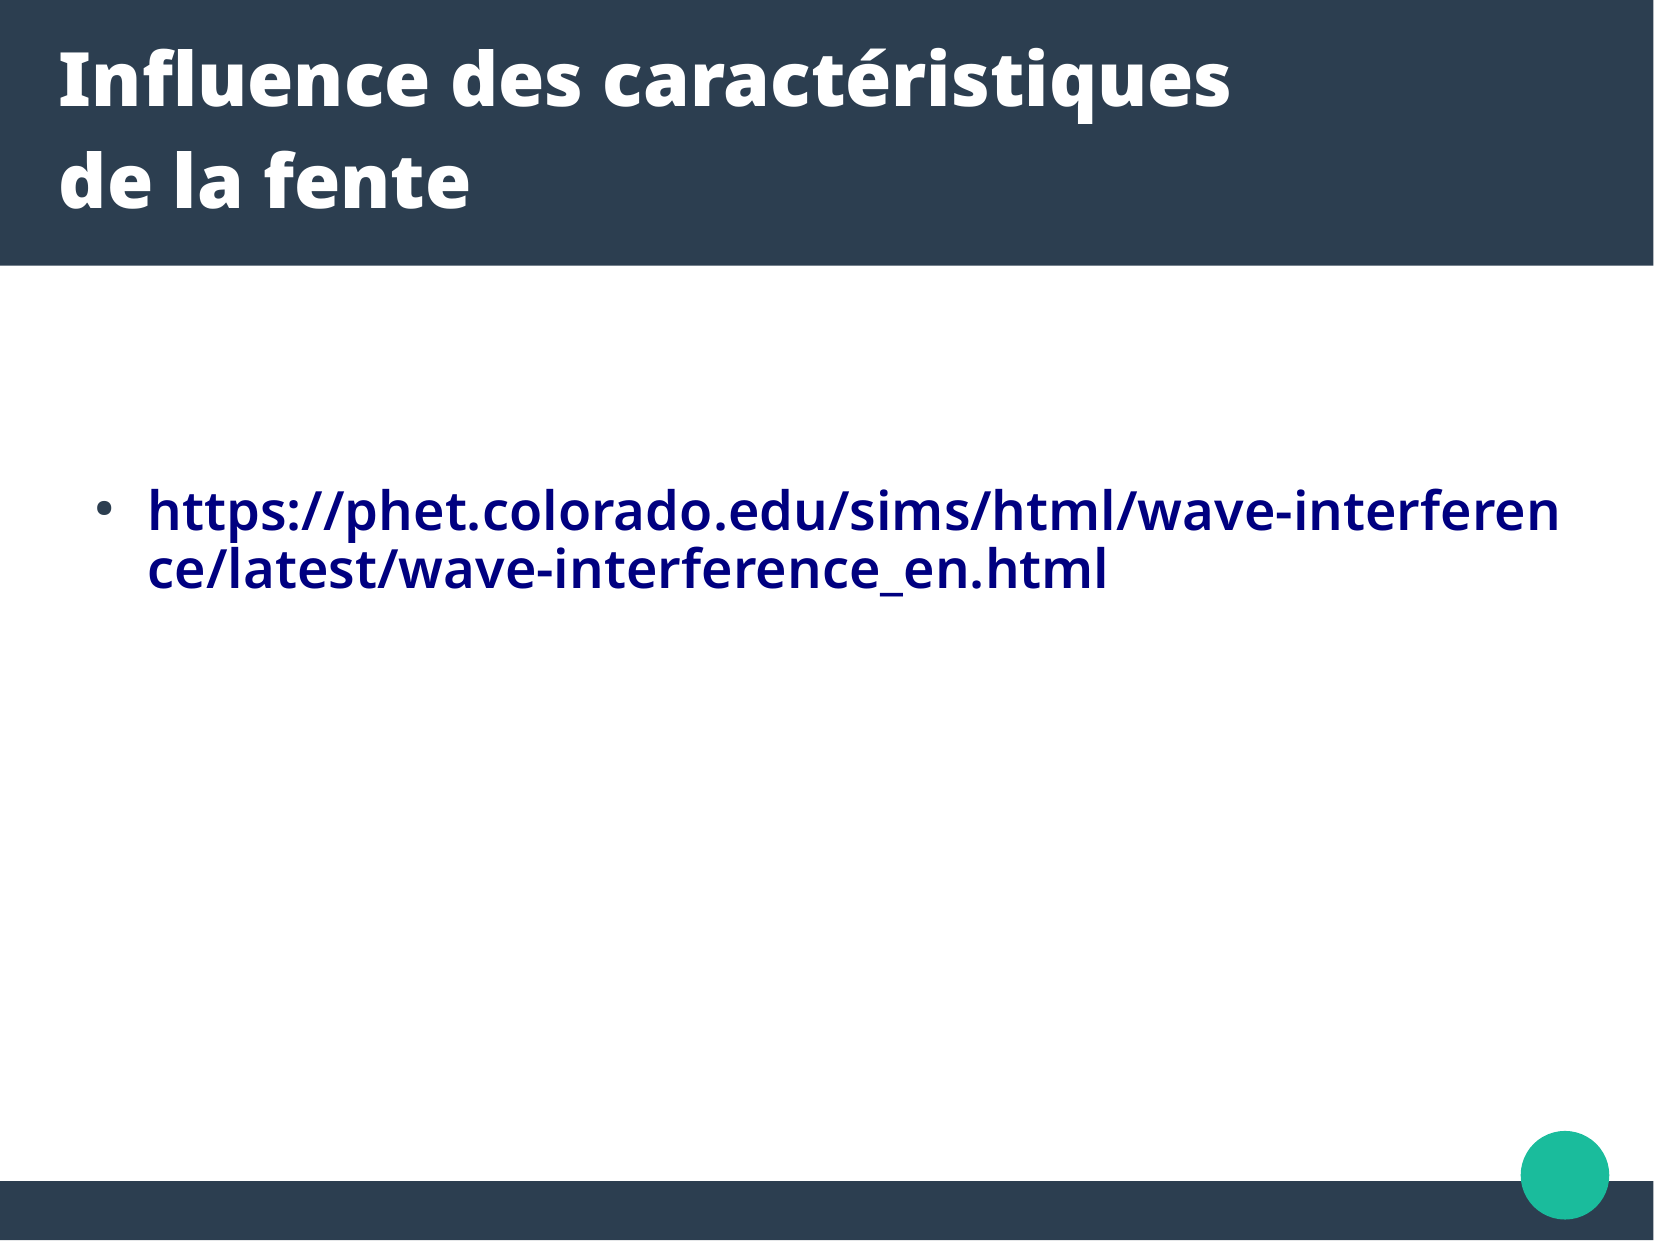

# Influence des caractéristiques de la fente
https://phet.colorado.edu/sims/html/wave-interference/latest/wave-interference_en.html